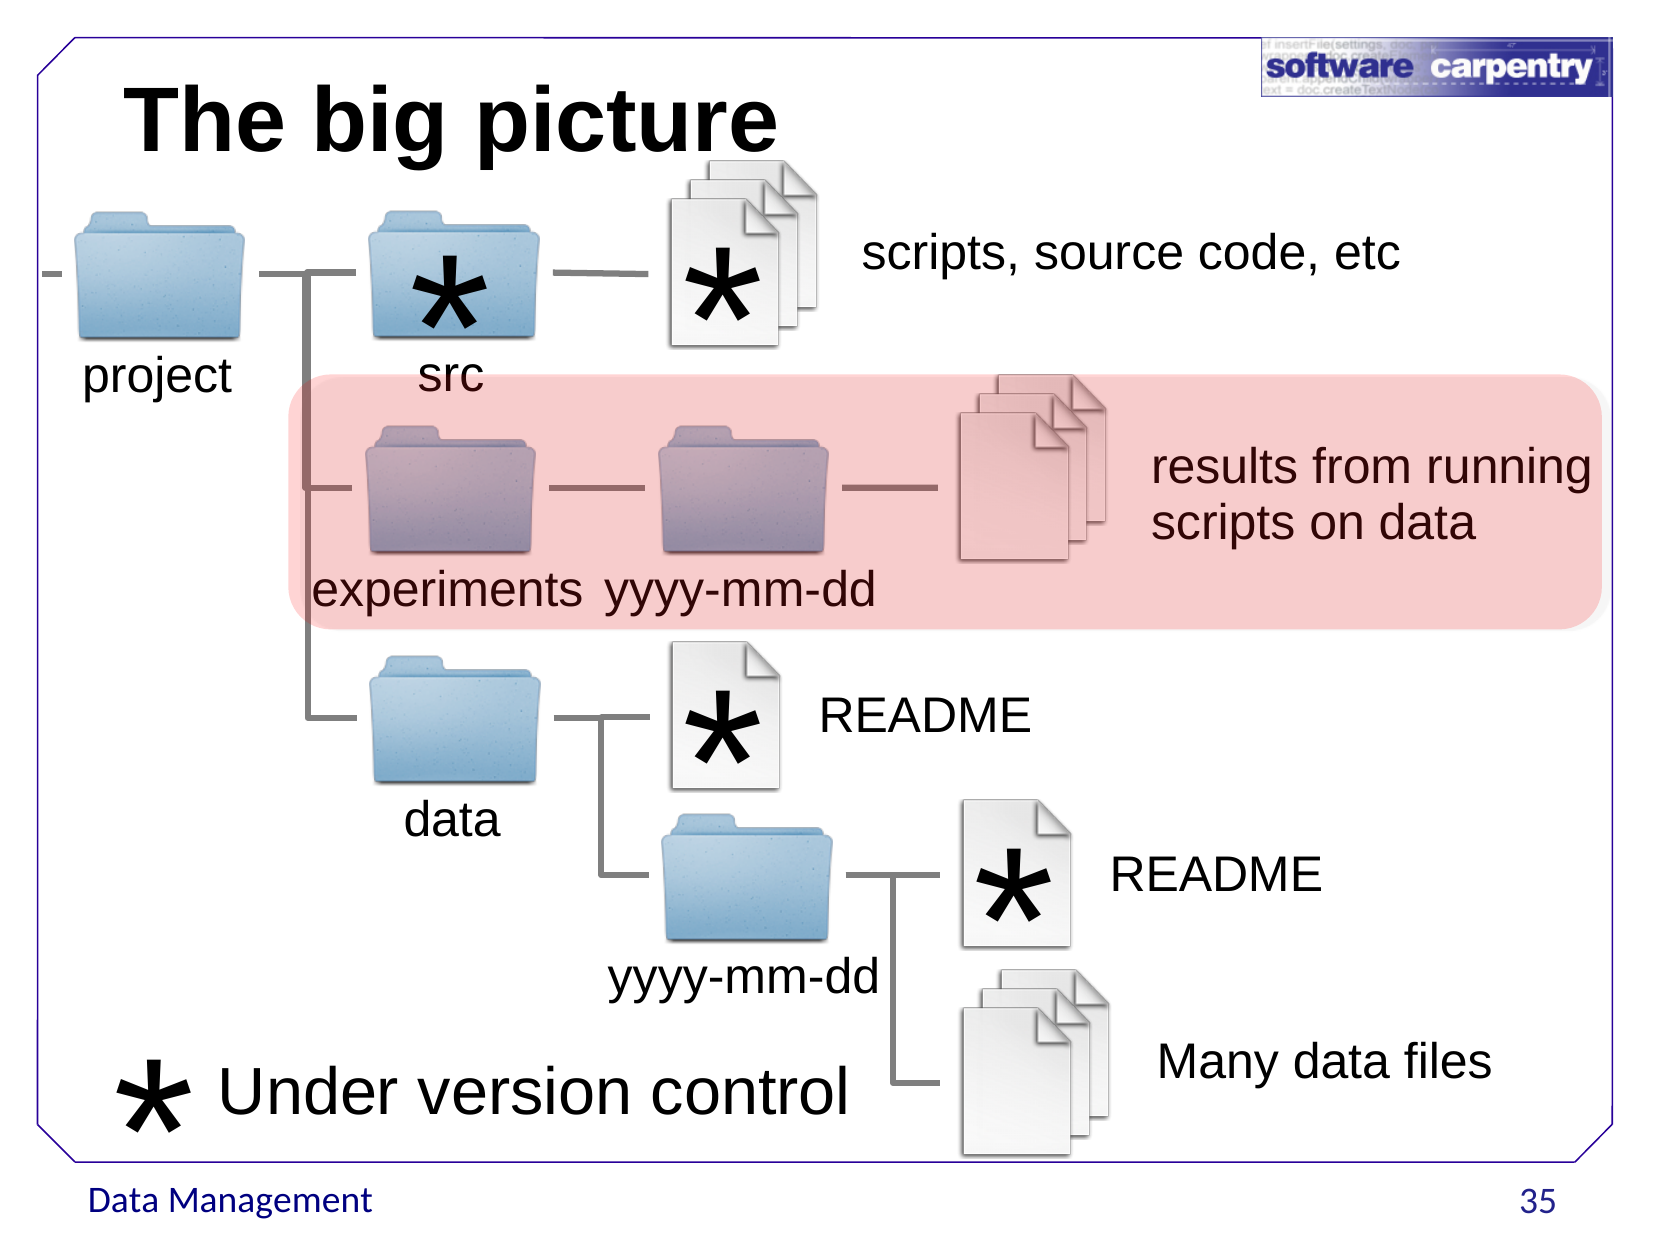

The big picture
*
*
scripts, source code, etc
src
project
results from running scripts on data
experiments
yyyy-mm-dd
data
*
README
*
README
yyyy-mm-dd
Many data files
*
Under version control